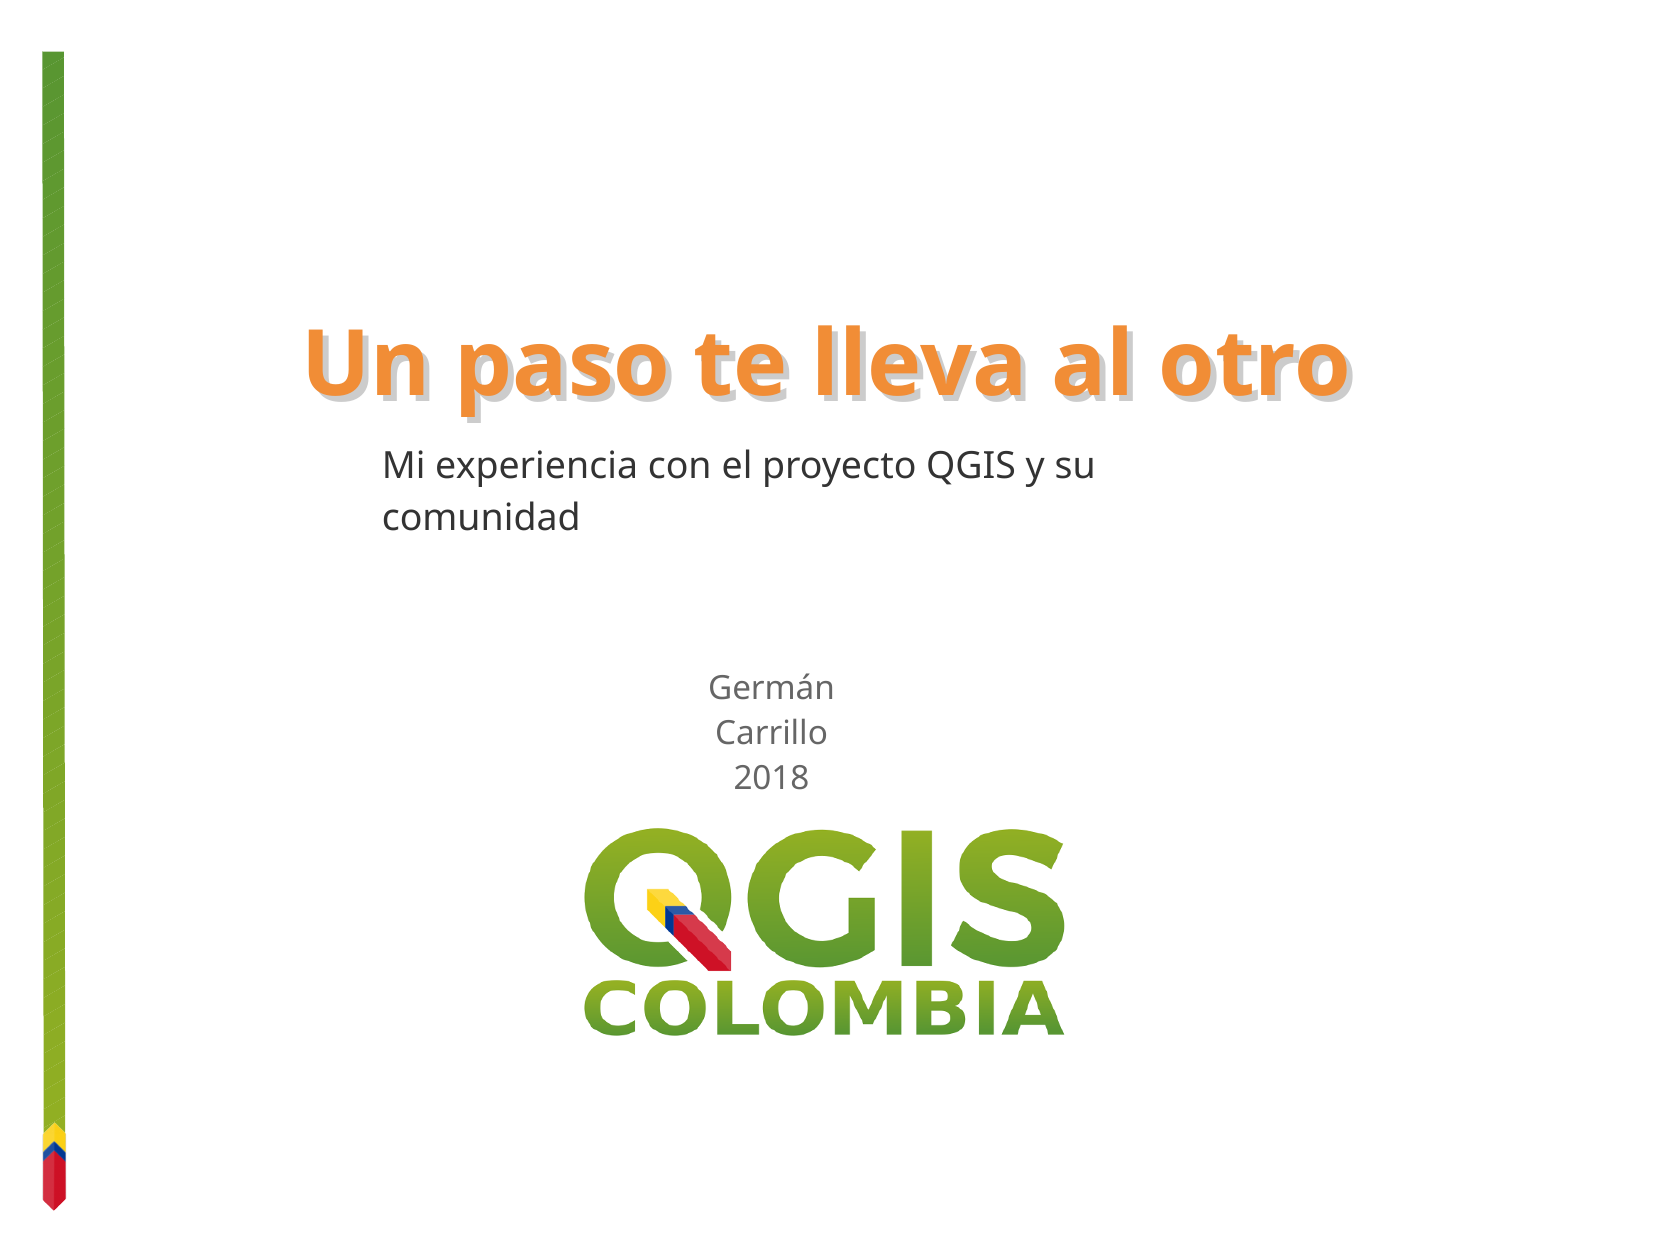

Un paso te lleva al otro
# Un paso te lleva al otro
Mi experiencia con el proyecto QGIS y su comunidad
Germán Carrillo
2018